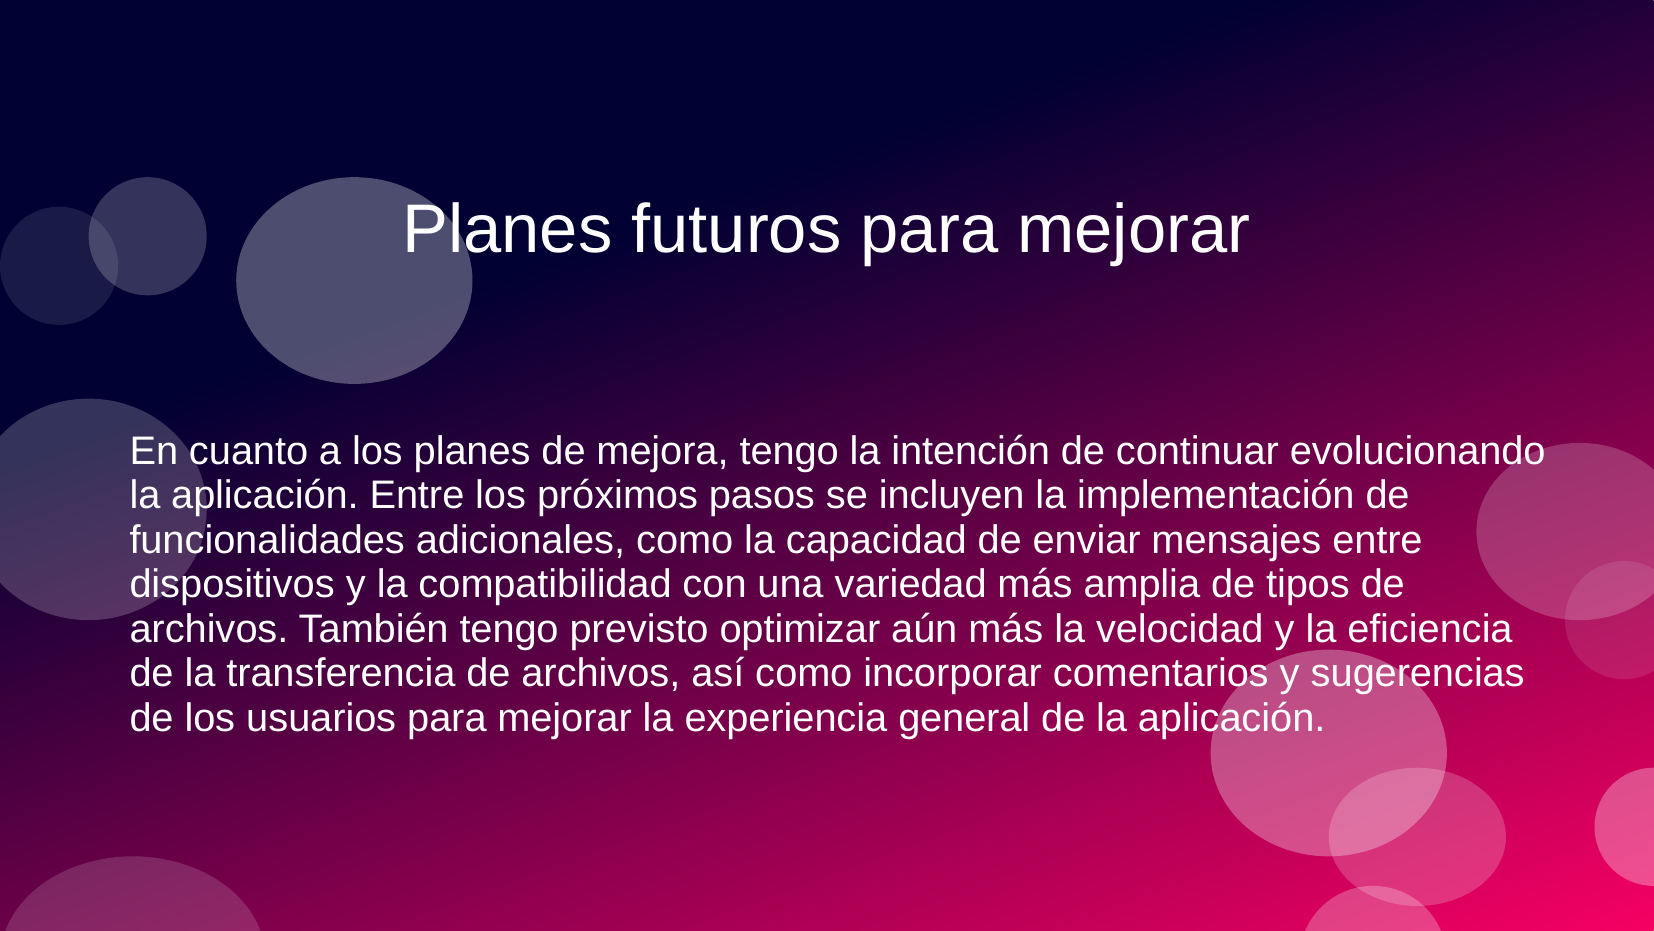

# Planes futuros para mejorar
En cuanto a los planes de mejora, tengo la intención de continuar evolucionando la aplicación. Entre los próximos pasos se incluyen la implementación de funcionalidades adicionales, como la capacidad de enviar mensajes entre dispositivos y la compatibilidad con una variedad más amplia de tipos de archivos. También tengo previsto optimizar aún más la velocidad y la eficiencia de la transferencia de archivos, así como incorporar comentarios y sugerencias de los usuarios para mejorar la experiencia general de la aplicación.